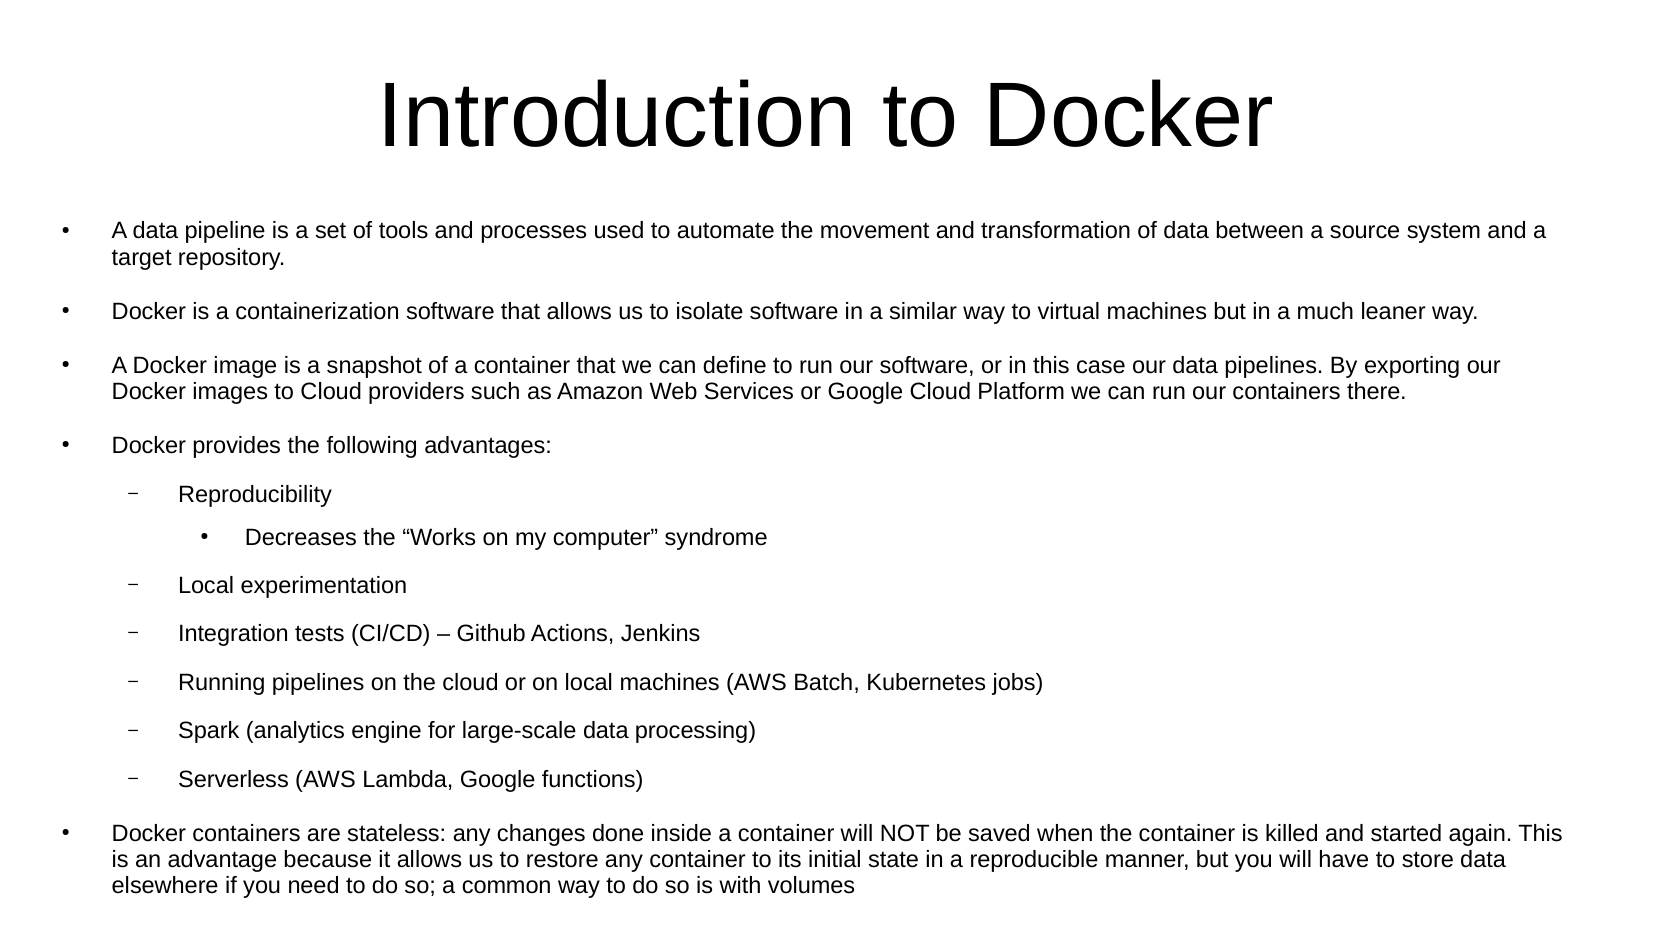

# Introduction to Docker
A data pipeline is a set of tools and processes used to automate the movement and transformation of data between a source system and a target repository.
Docker is a containerization software that allows us to isolate software in a similar way to virtual machines but in a much leaner way.
A Docker image is a snapshot of a container that we can define to run our software, or in this case our data pipelines. By exporting our Docker images to Cloud providers such as Amazon Web Services or Google Cloud Platform we can run our containers there.
Docker provides the following advantages:
Reproducibility
Decreases the “Works on my computer” syndrome
Local experimentation
Integration tests (CI/CD) – Github Actions, Jenkins
Running pipelines on the cloud or on local machines (AWS Batch, Kubernetes jobs)
Spark (analytics engine for large-scale data processing)
Serverless (AWS Lambda, Google functions)
Docker containers are stateless: any changes done inside a container will NOT be saved when the container is killed and started again. This is an advantage because it allows us to restore any container to its initial state in a reproducible manner, but you will have to store data elsewhere if you need to do so; a common way to do so is with volumes